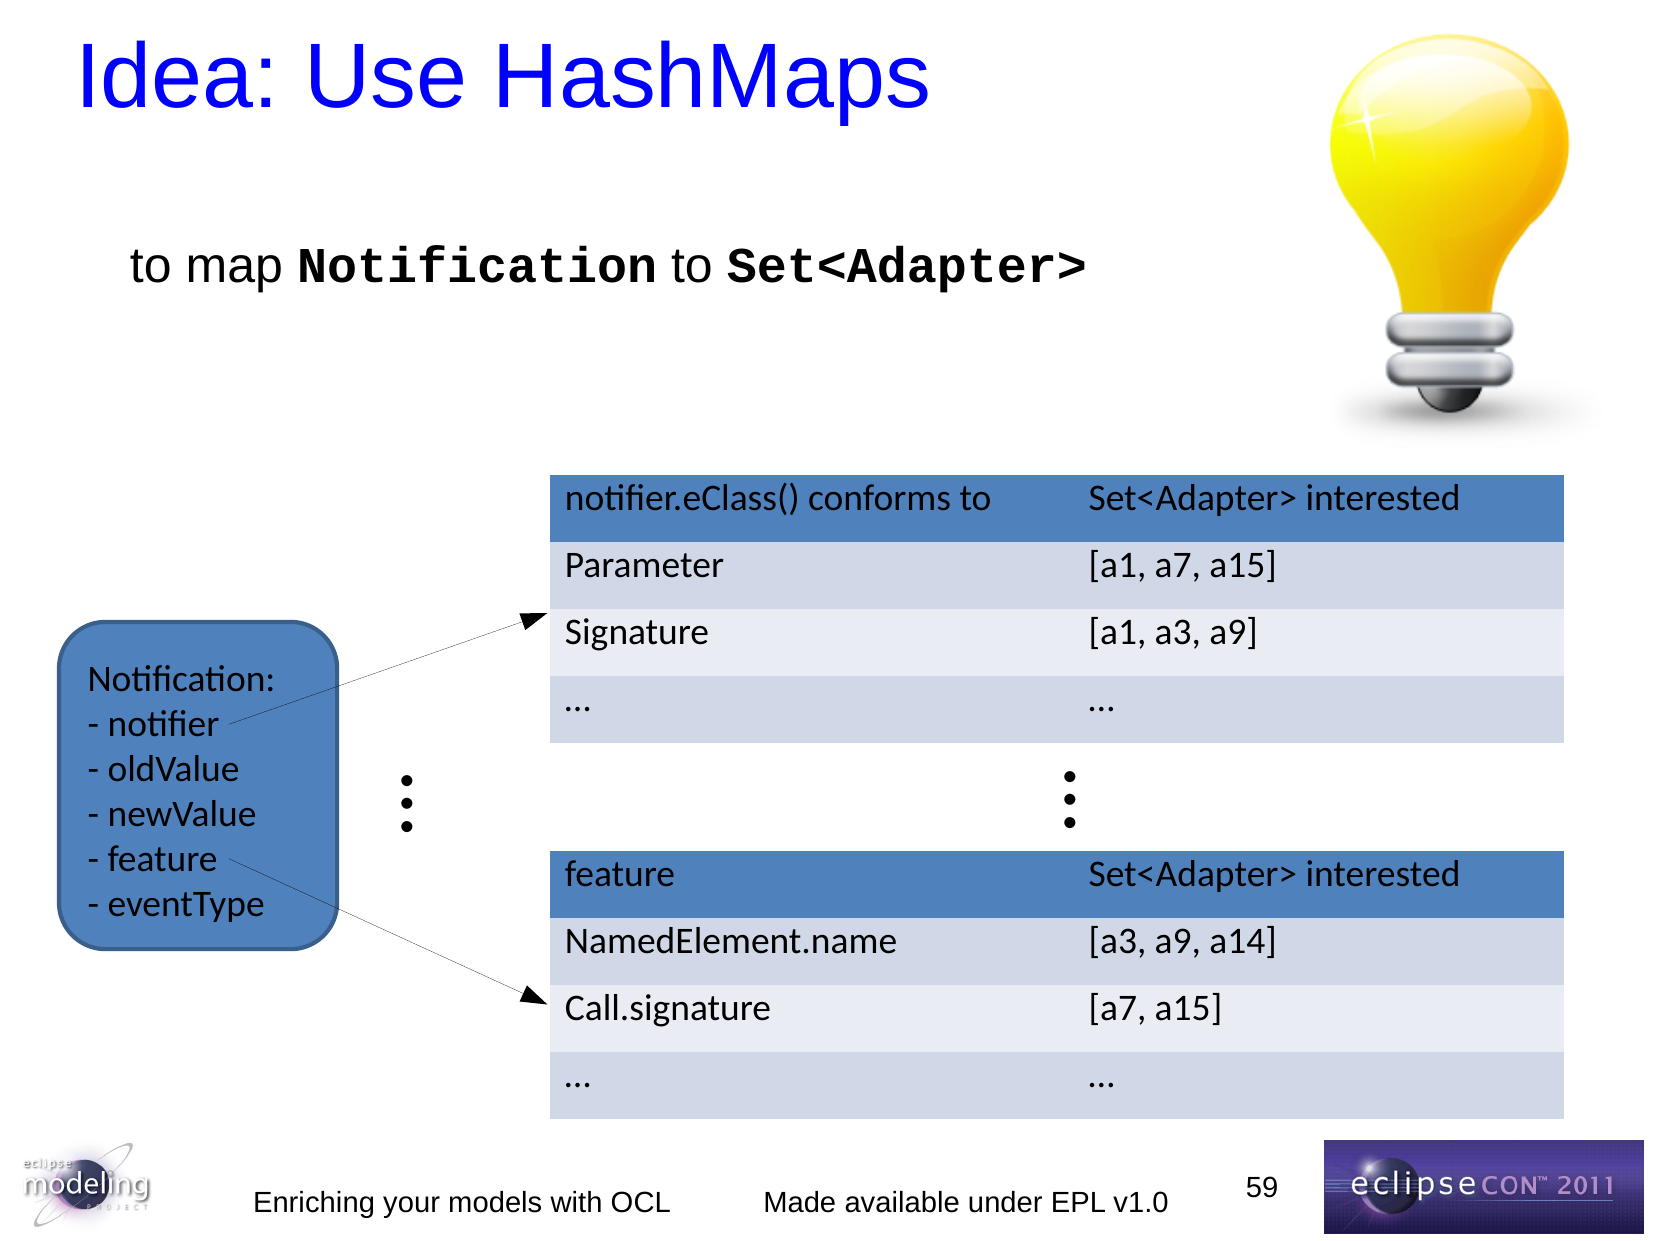

# Idea: Use HashMaps
	to map Notification to Set<Adapter>
| notifier.eClass() conforms to | Set<Adapter> interested |
| --- | --- |
| Parameter | [a1, a7, a15] |
| Signature | [a1, a3, a9] |
| … | … |
Notification:
- notifier
- oldValue
- newValue
- feature
- eventType
…
…
| feature | Set<Adapter> interested |
| --- | --- |
| NamedElement.name | [a3, a9, a14] |
| Call.signature | [a7, a15] |
| … | … |
59
Enriching your models with OCL